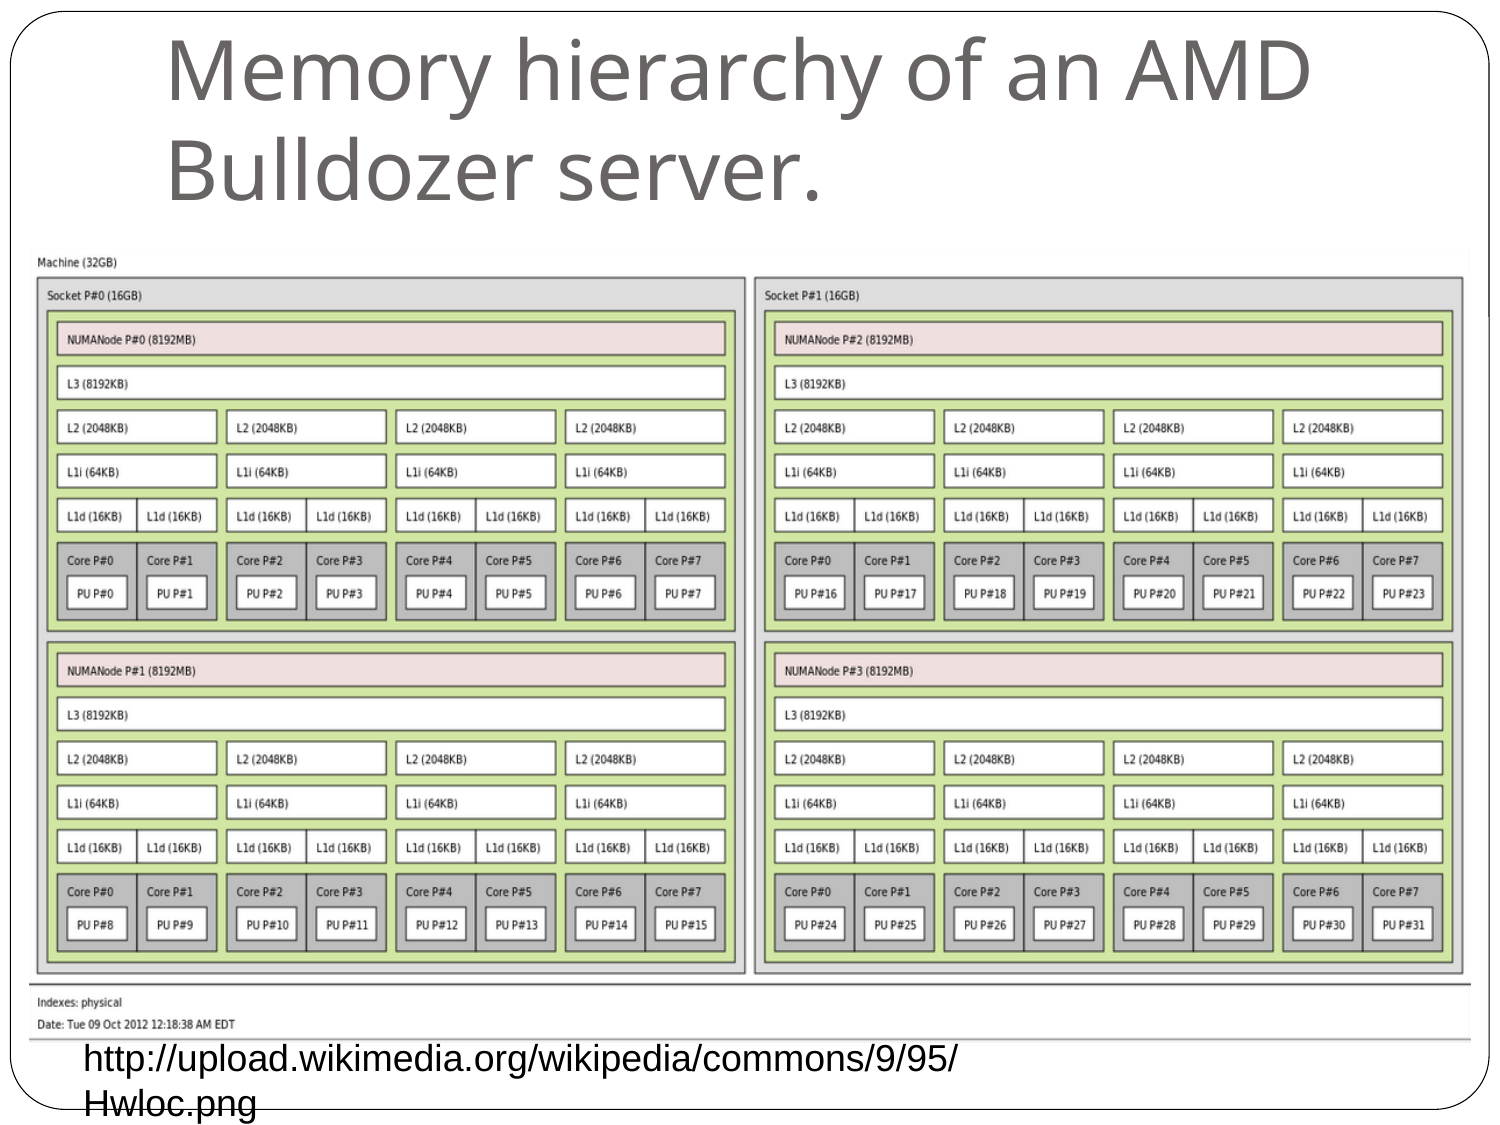

# Memory hierarchy of an AMD Bulldozer server.
http://upload.wikimedia.org/wikipedia/commons/9/95/Hwloc.png